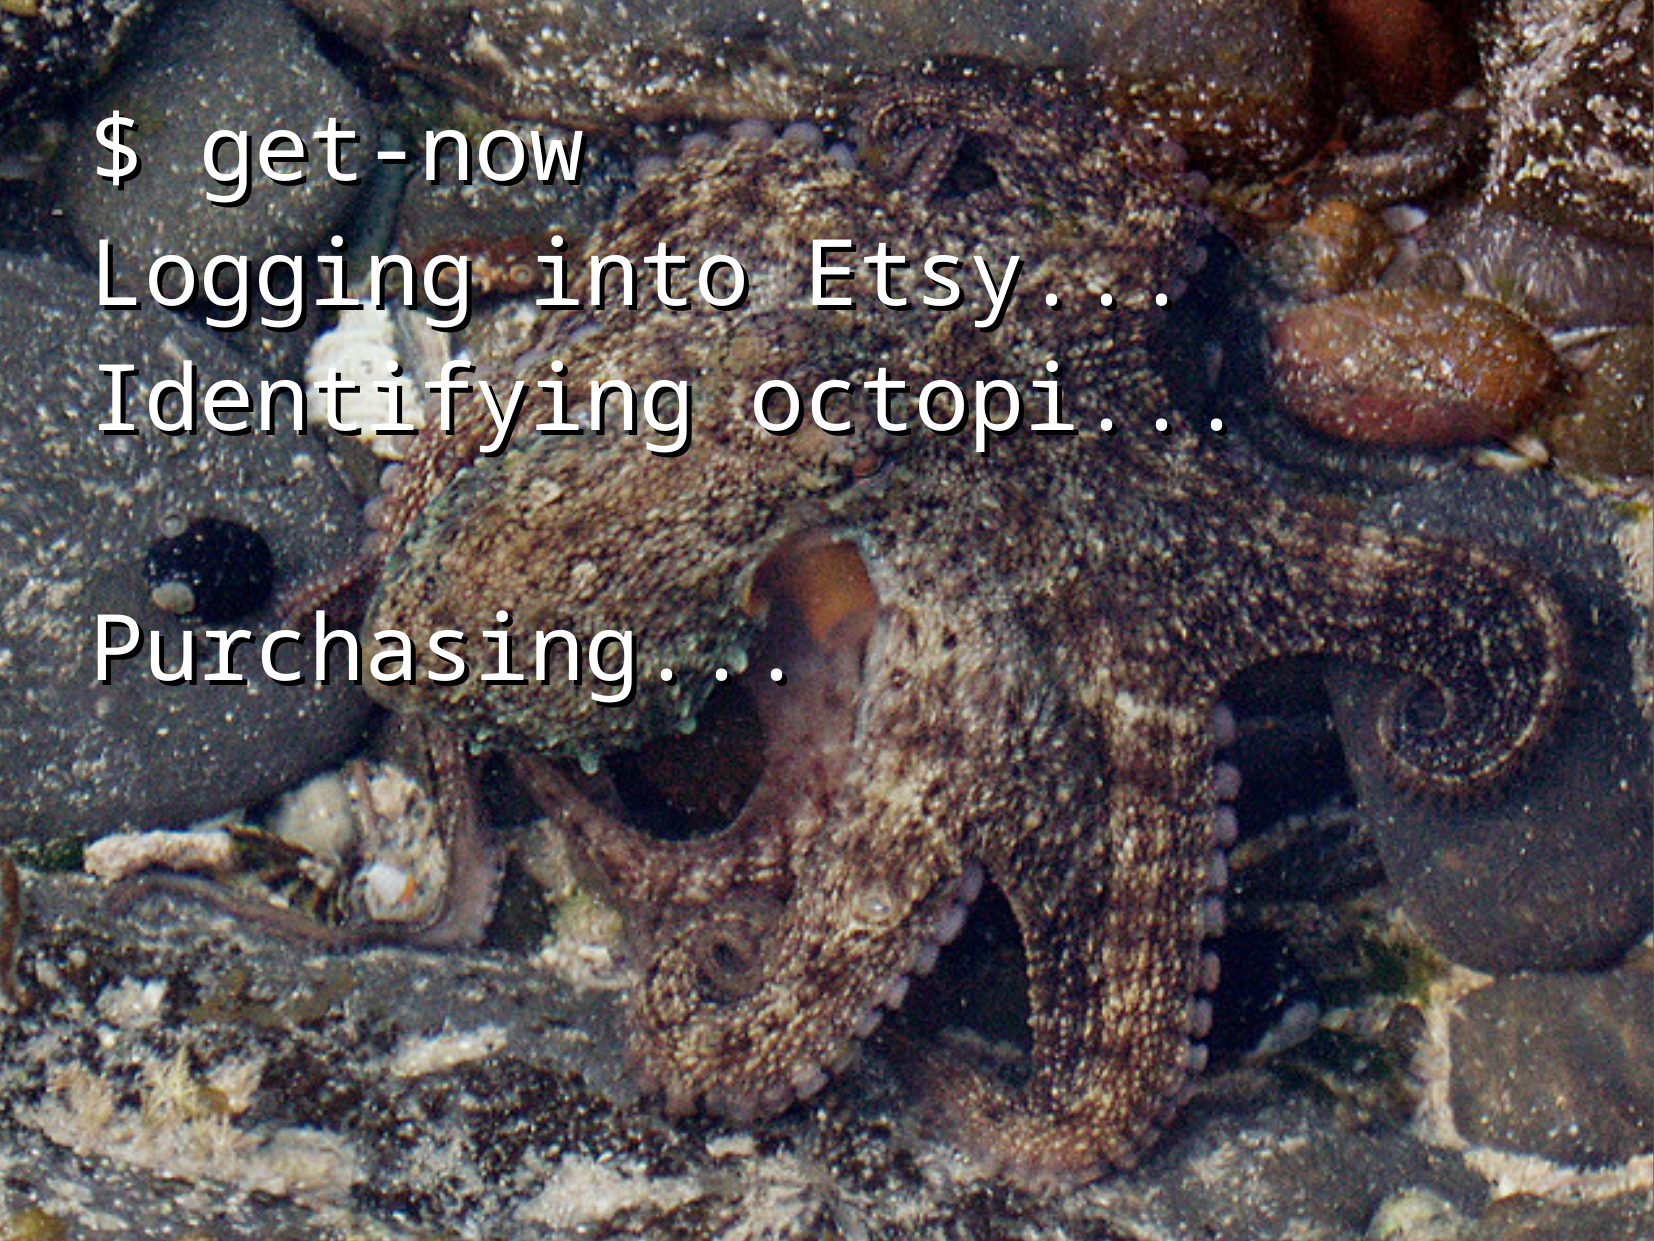

$ get-now
Logging into Etsy...
Identifying octopi...
Purchasing...